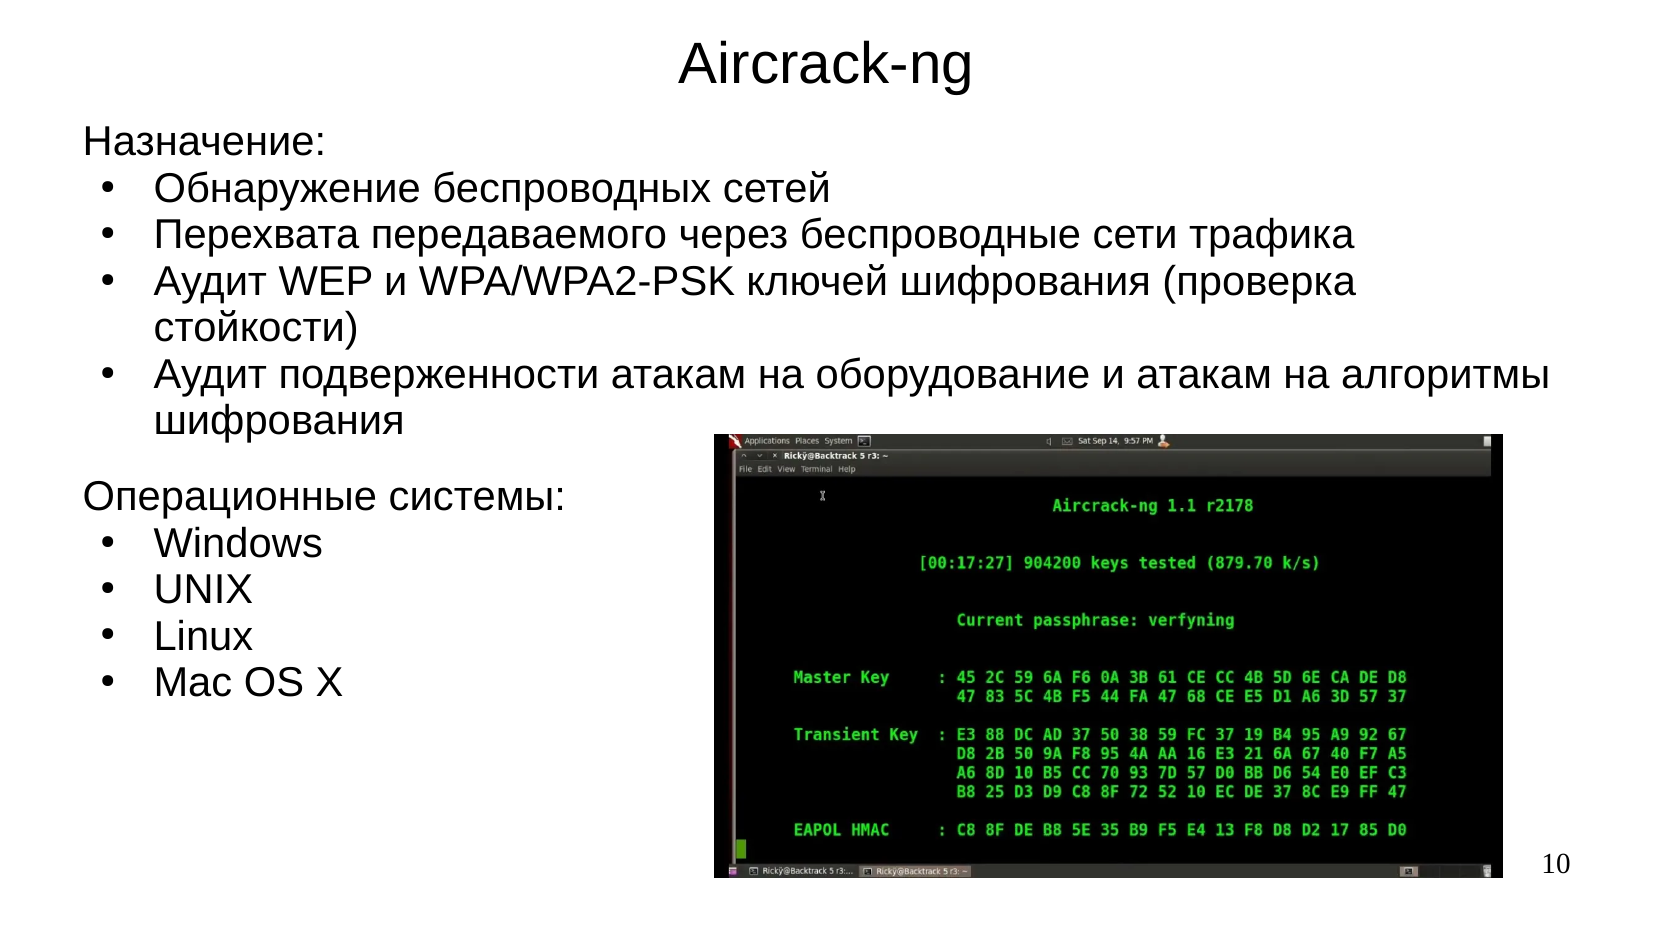

# Aircrack-ng
Назначение:
Обнаружение беспроводных сетей
Перехвата передаваемого через беспроводные сети трафика
Аудит WEP и WPA/WPA2-PSK ключей шифрования (проверка стойкости)
Аудит подверженности атакам на оборудование и атакам на алгоритмы шифрования
Операционные системы:
Windows
UNIX
Linux
Mac OS X
10